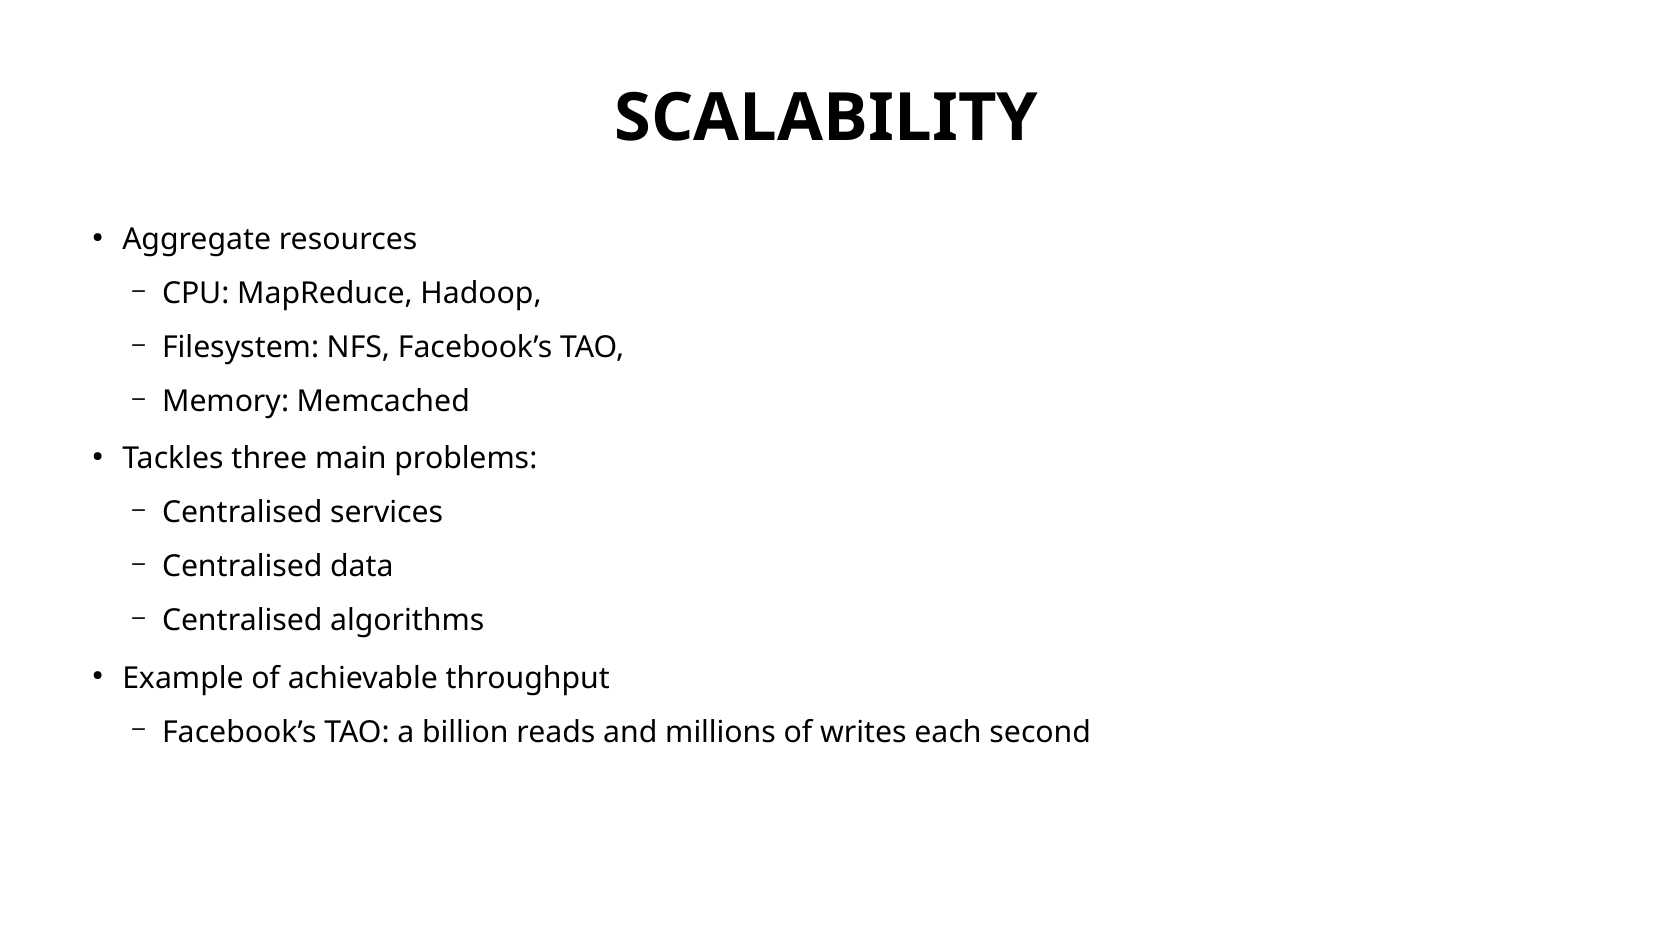

# SCALABILITY
Aggregate resources
CPU: MapReduce, Hadoop,
Filesystem: NFS, Facebook’s TAO,
Memory: Memcached
Tackles three main problems:
Centralised services
Centralised data
Centralised algorithms
Example of achievable throughput
Facebook’s TAO: a billion reads and millions of writes each second